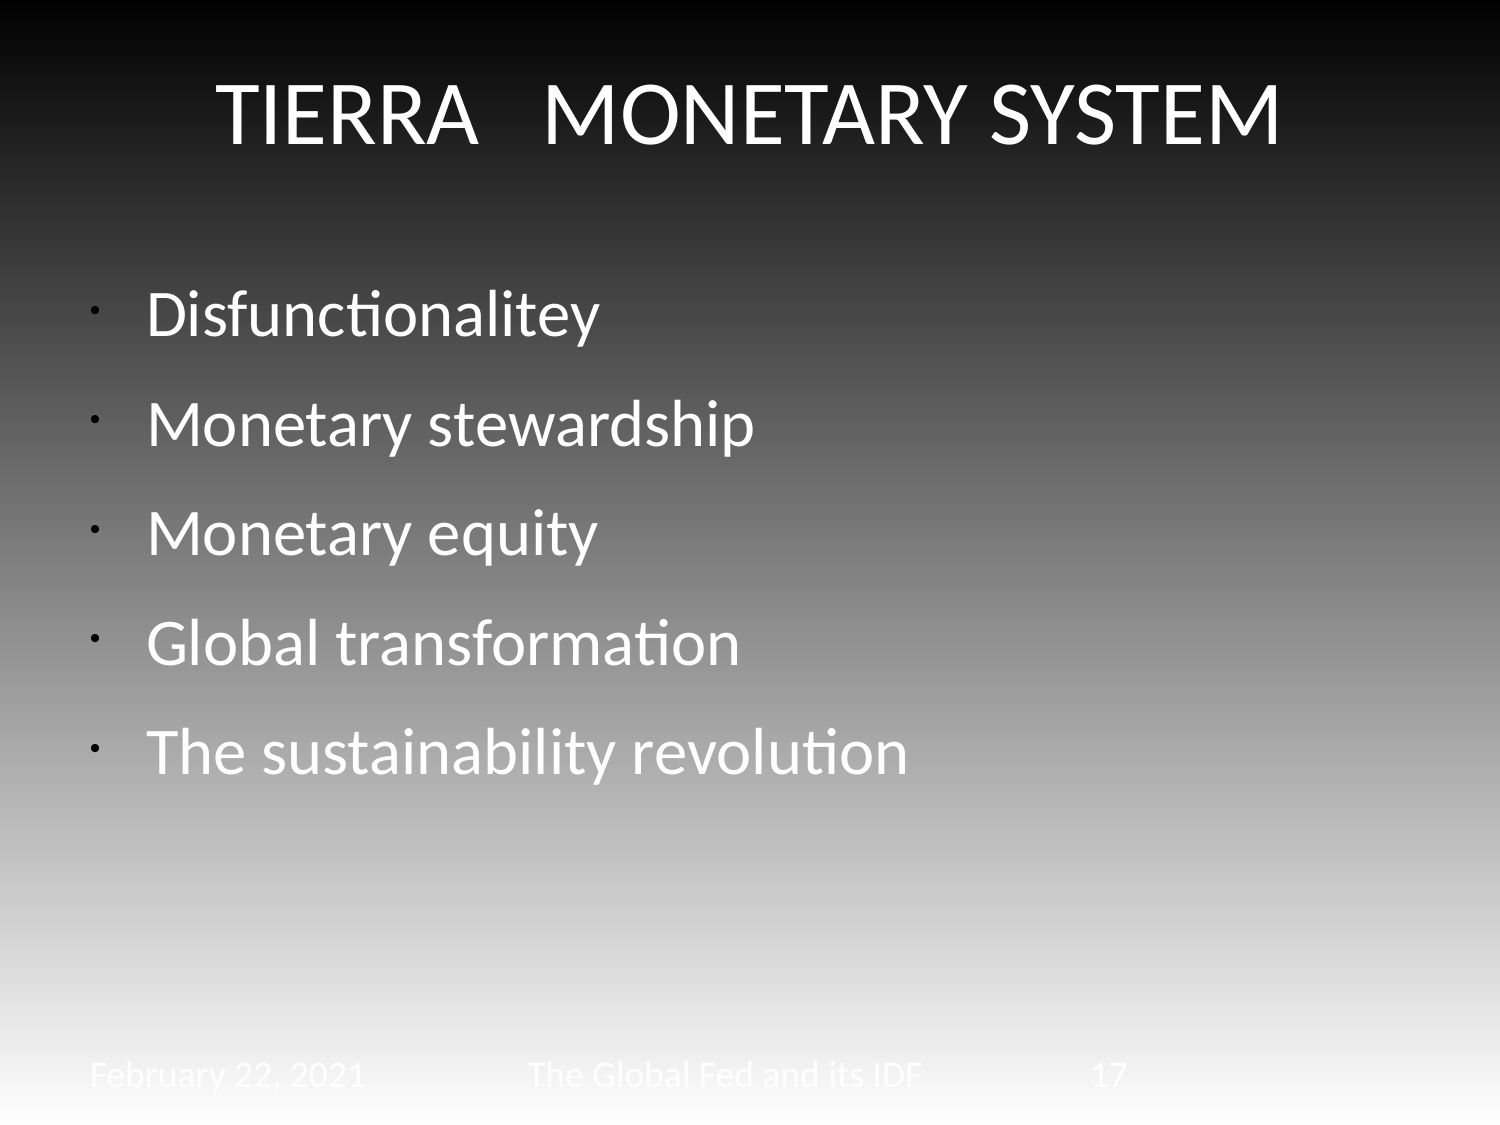

# TIERRA MONETARY SYSTEM
Disfunctionalitey
Monetary stewardship
Monetary equity
Global transformation
The sustainability revolution
February 22, 2021
The Global Fed and its IDF